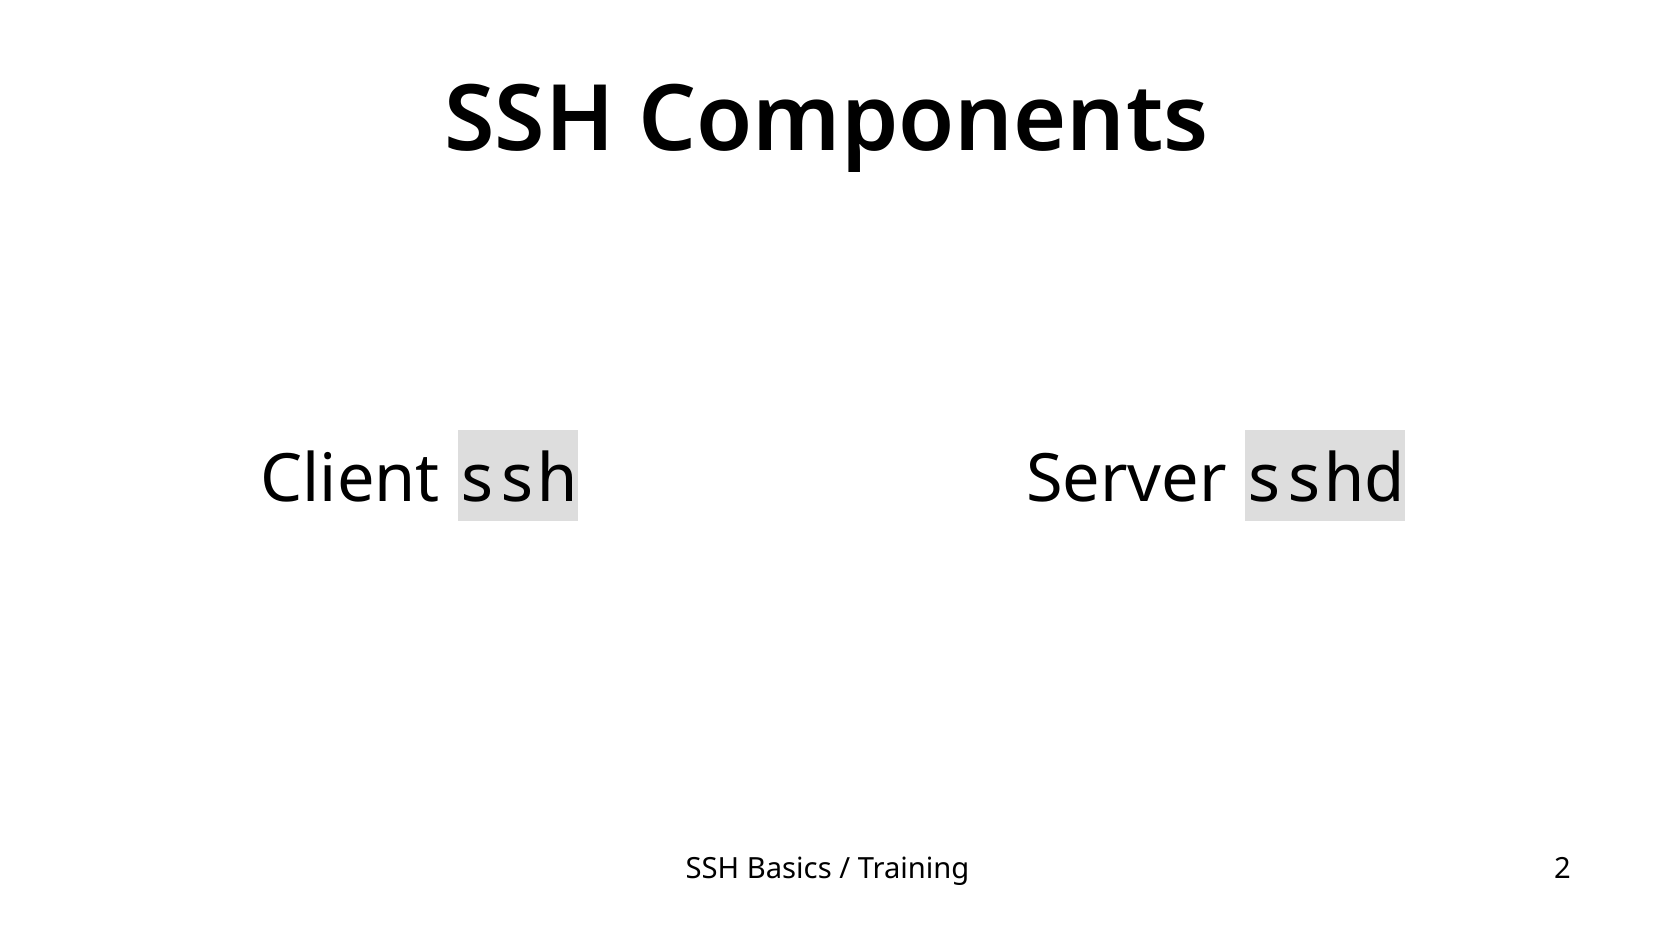

# SSH Components
Client ssh
Server sshd
SSH Basics / Training
2